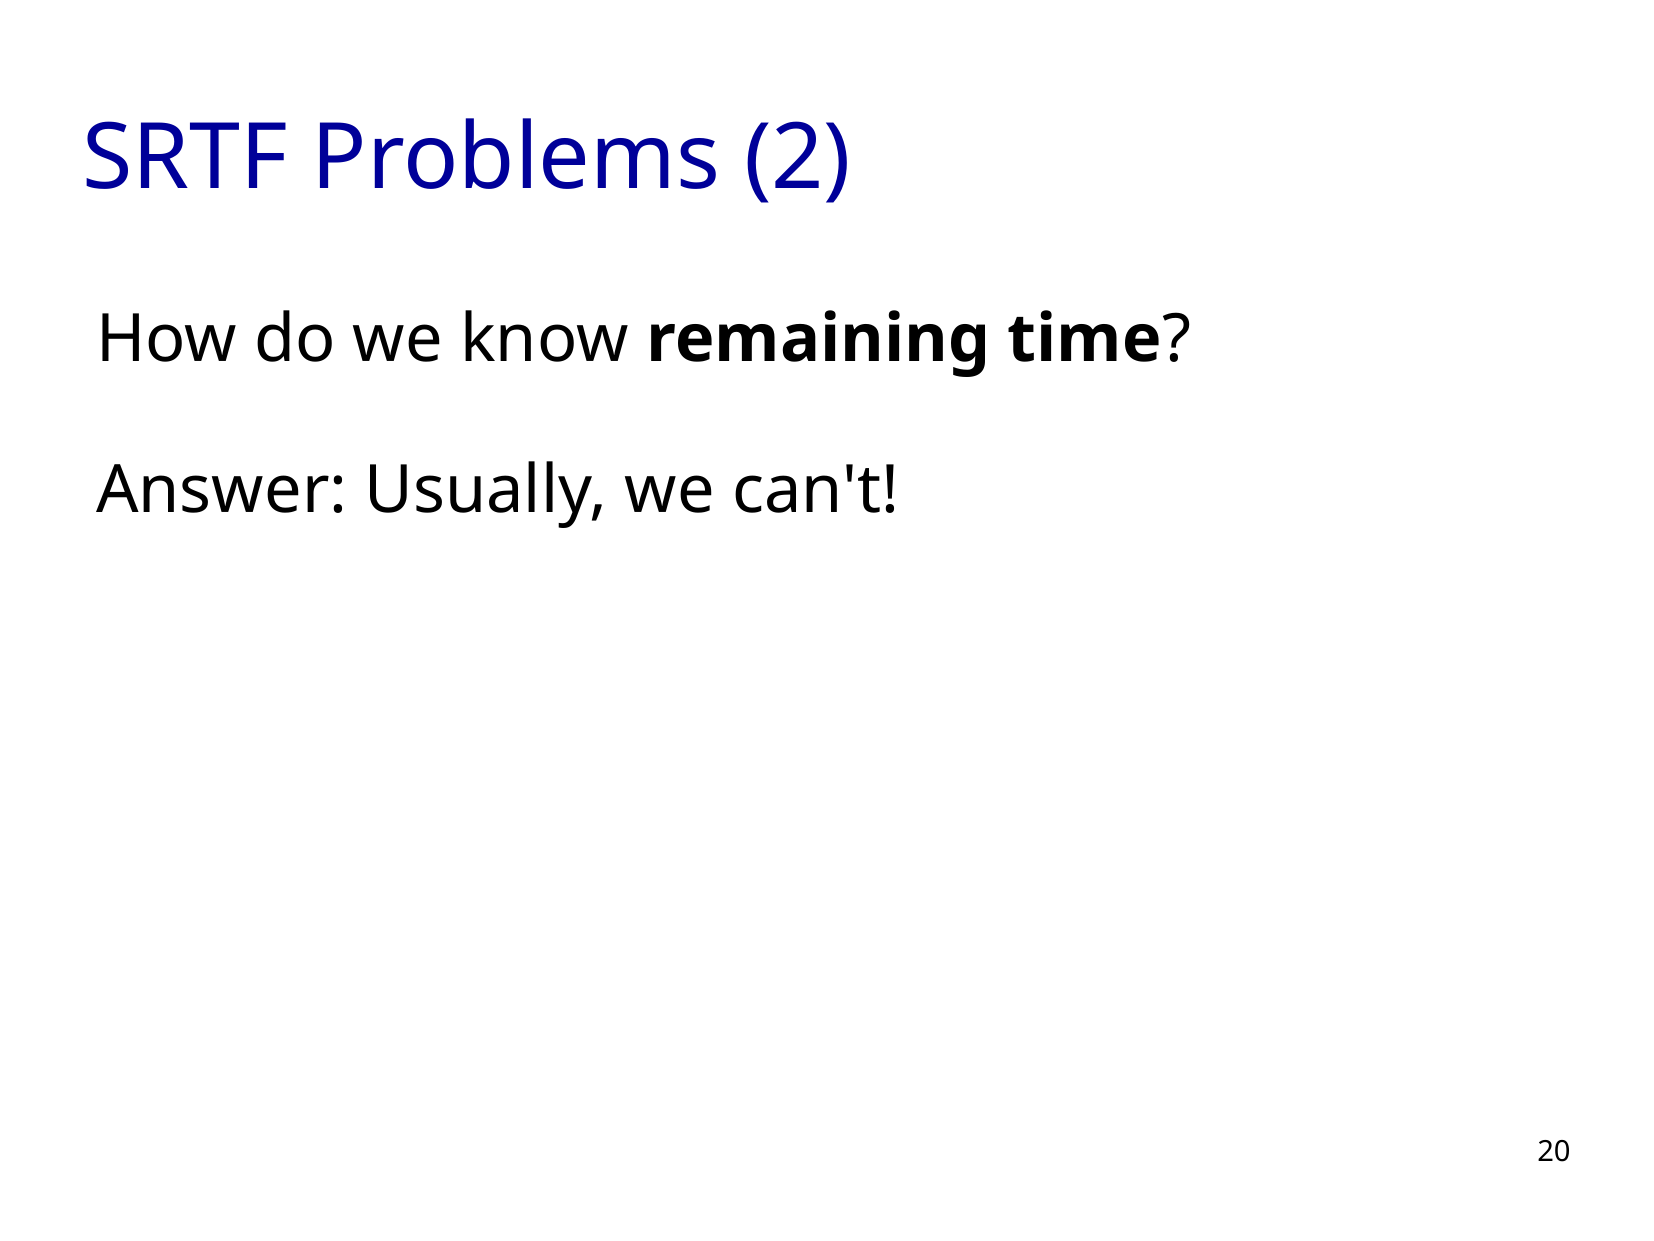

# SRTF Problems (2)
How do we know remaining time?
Answer: Usually, we can't!
20